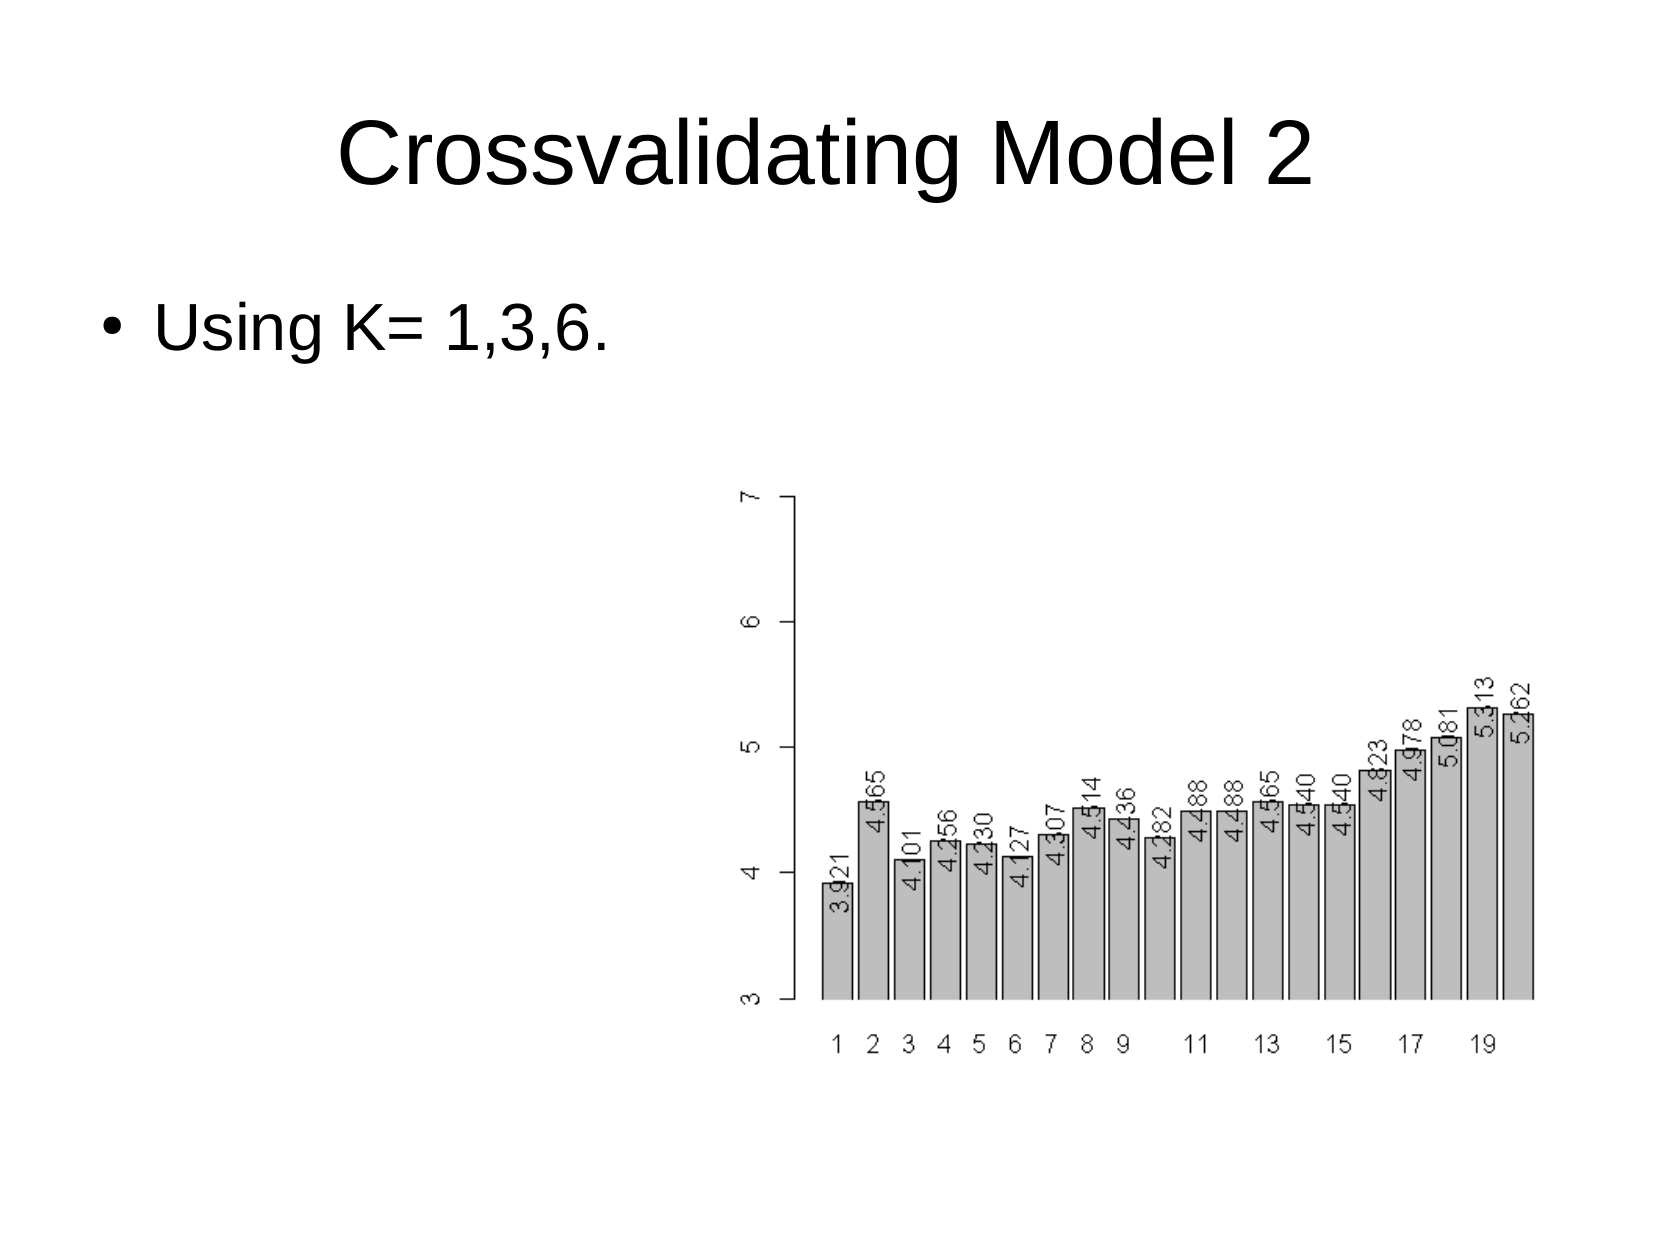

# Crossvalidating Model 2
Using K= 1,3,6.